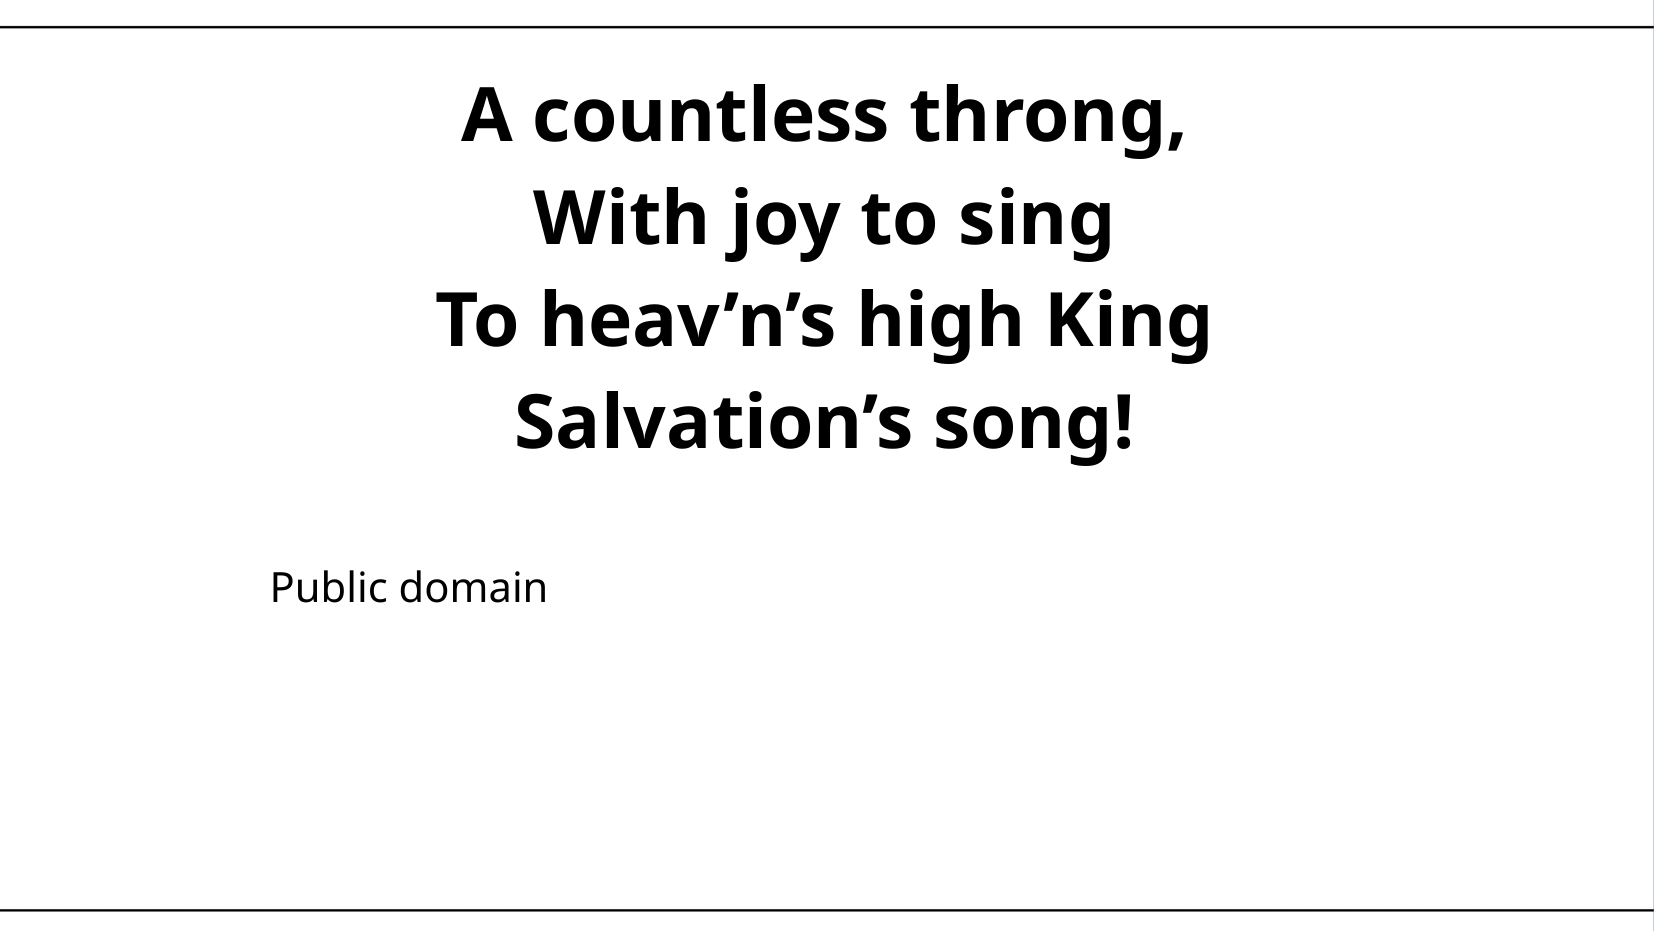

A countless throng,
With joy to sing
To heav’n’s high King
Salvation’s song!
 Public domain